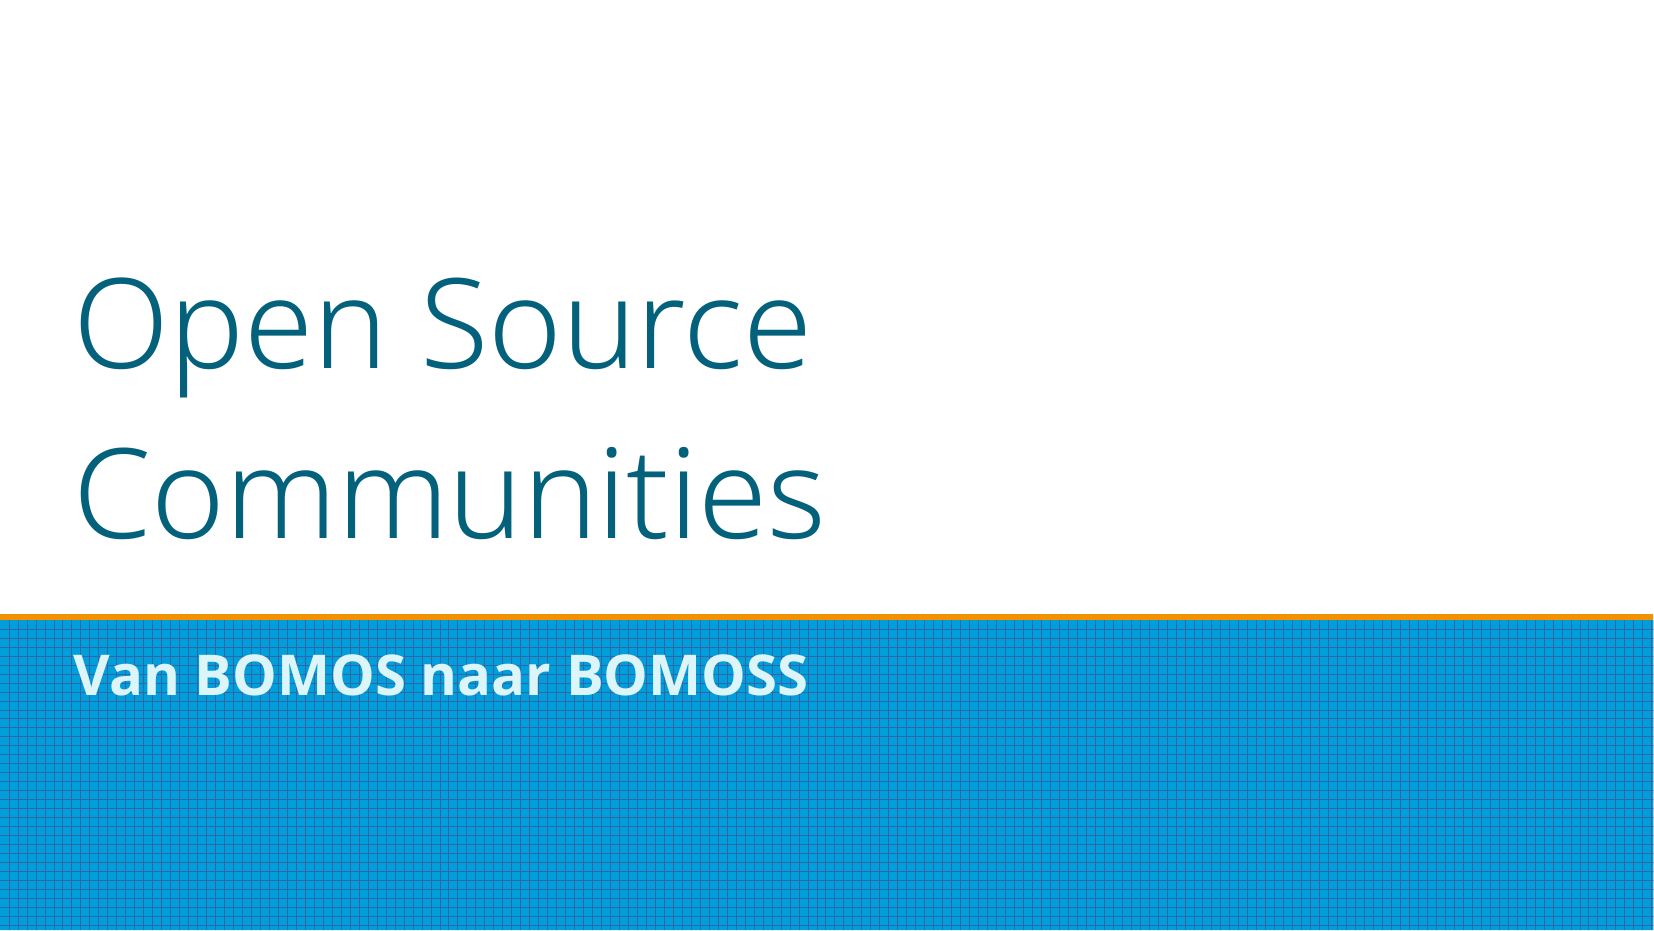

# Open Source Communities
Van BOMOS naar BOMOSS